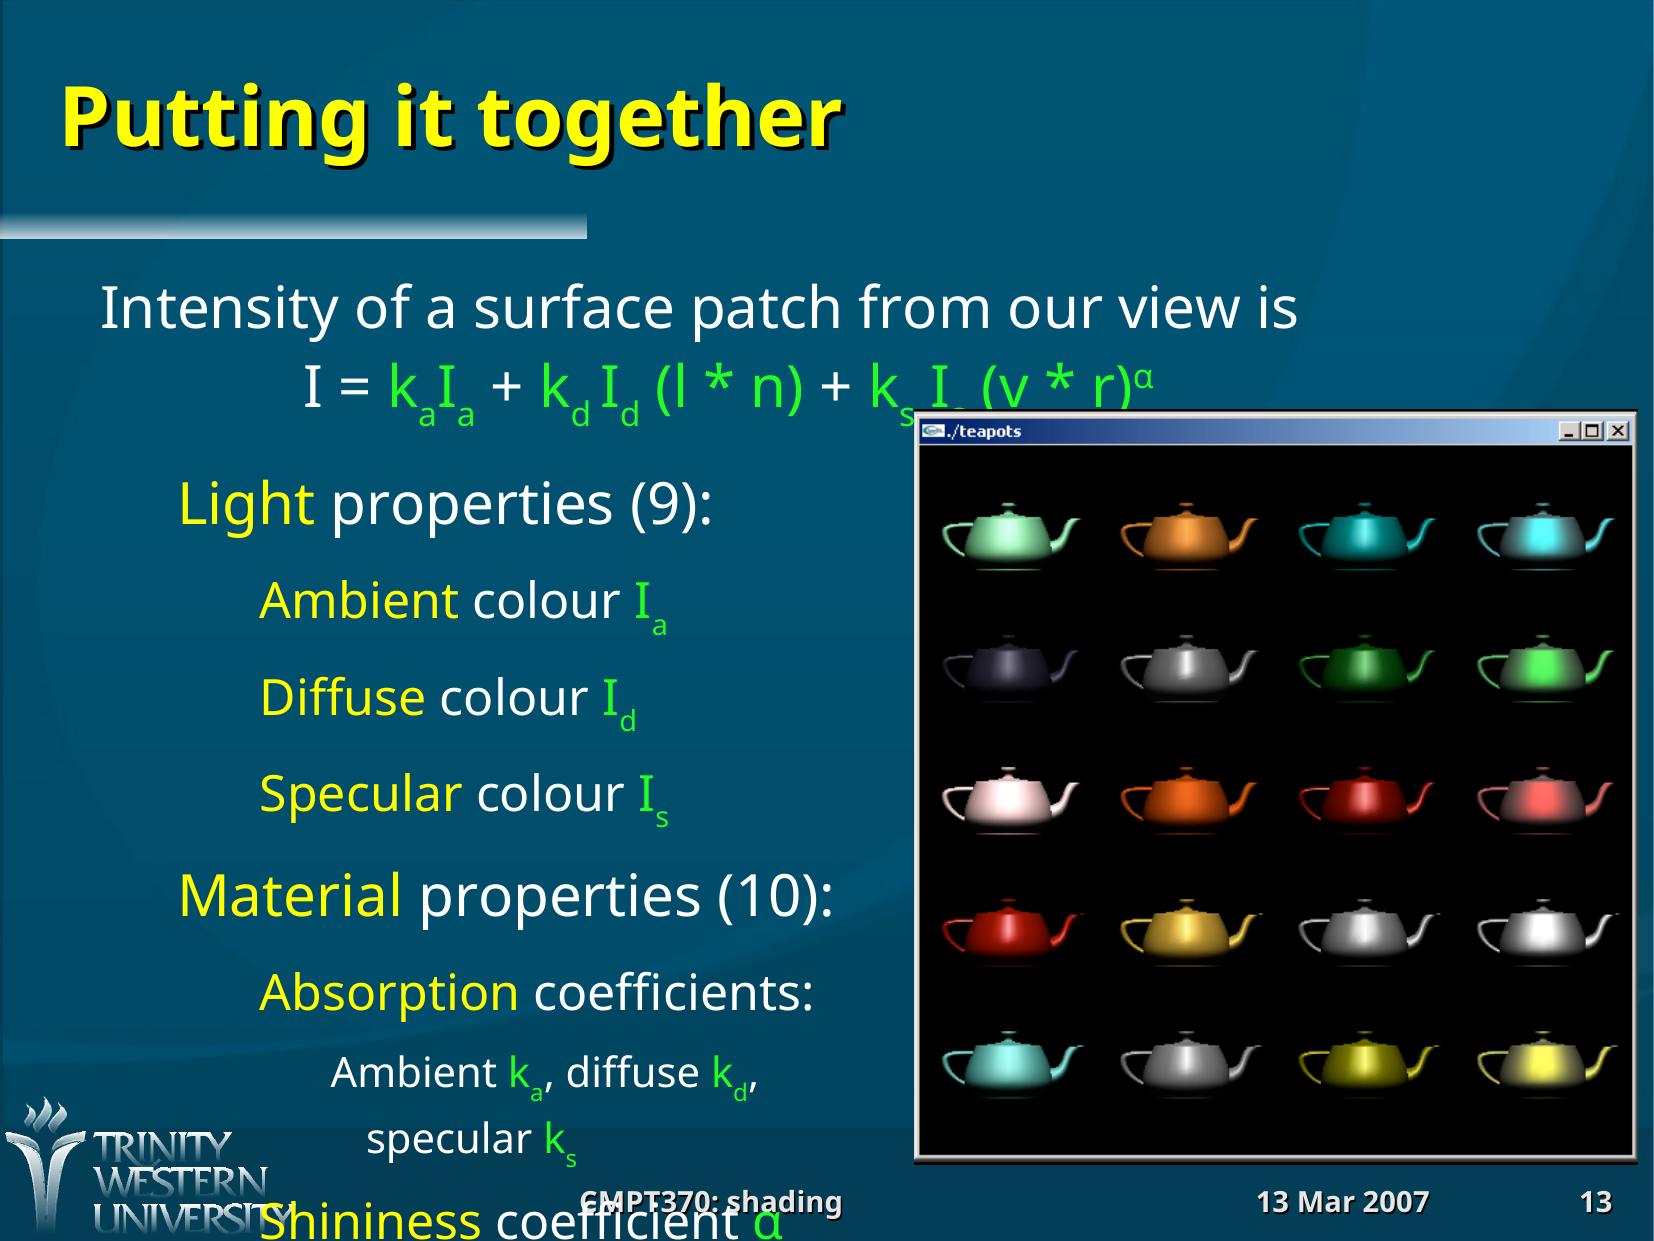

# Putting it together
Intensity of a surface patch from our view is
		I = kaIa + kd Id (l * n) + ks Is (v * r)α
Light properties (9):
Ambient colour Ia
Diffuse colour Id
Specular colour Is
Material properties (10):
Absorption coefficients:
Ambient ka, diffuse kd,
specular ks
Shininess coefficient α
CMPT370: shading
13 Mar 2007
13